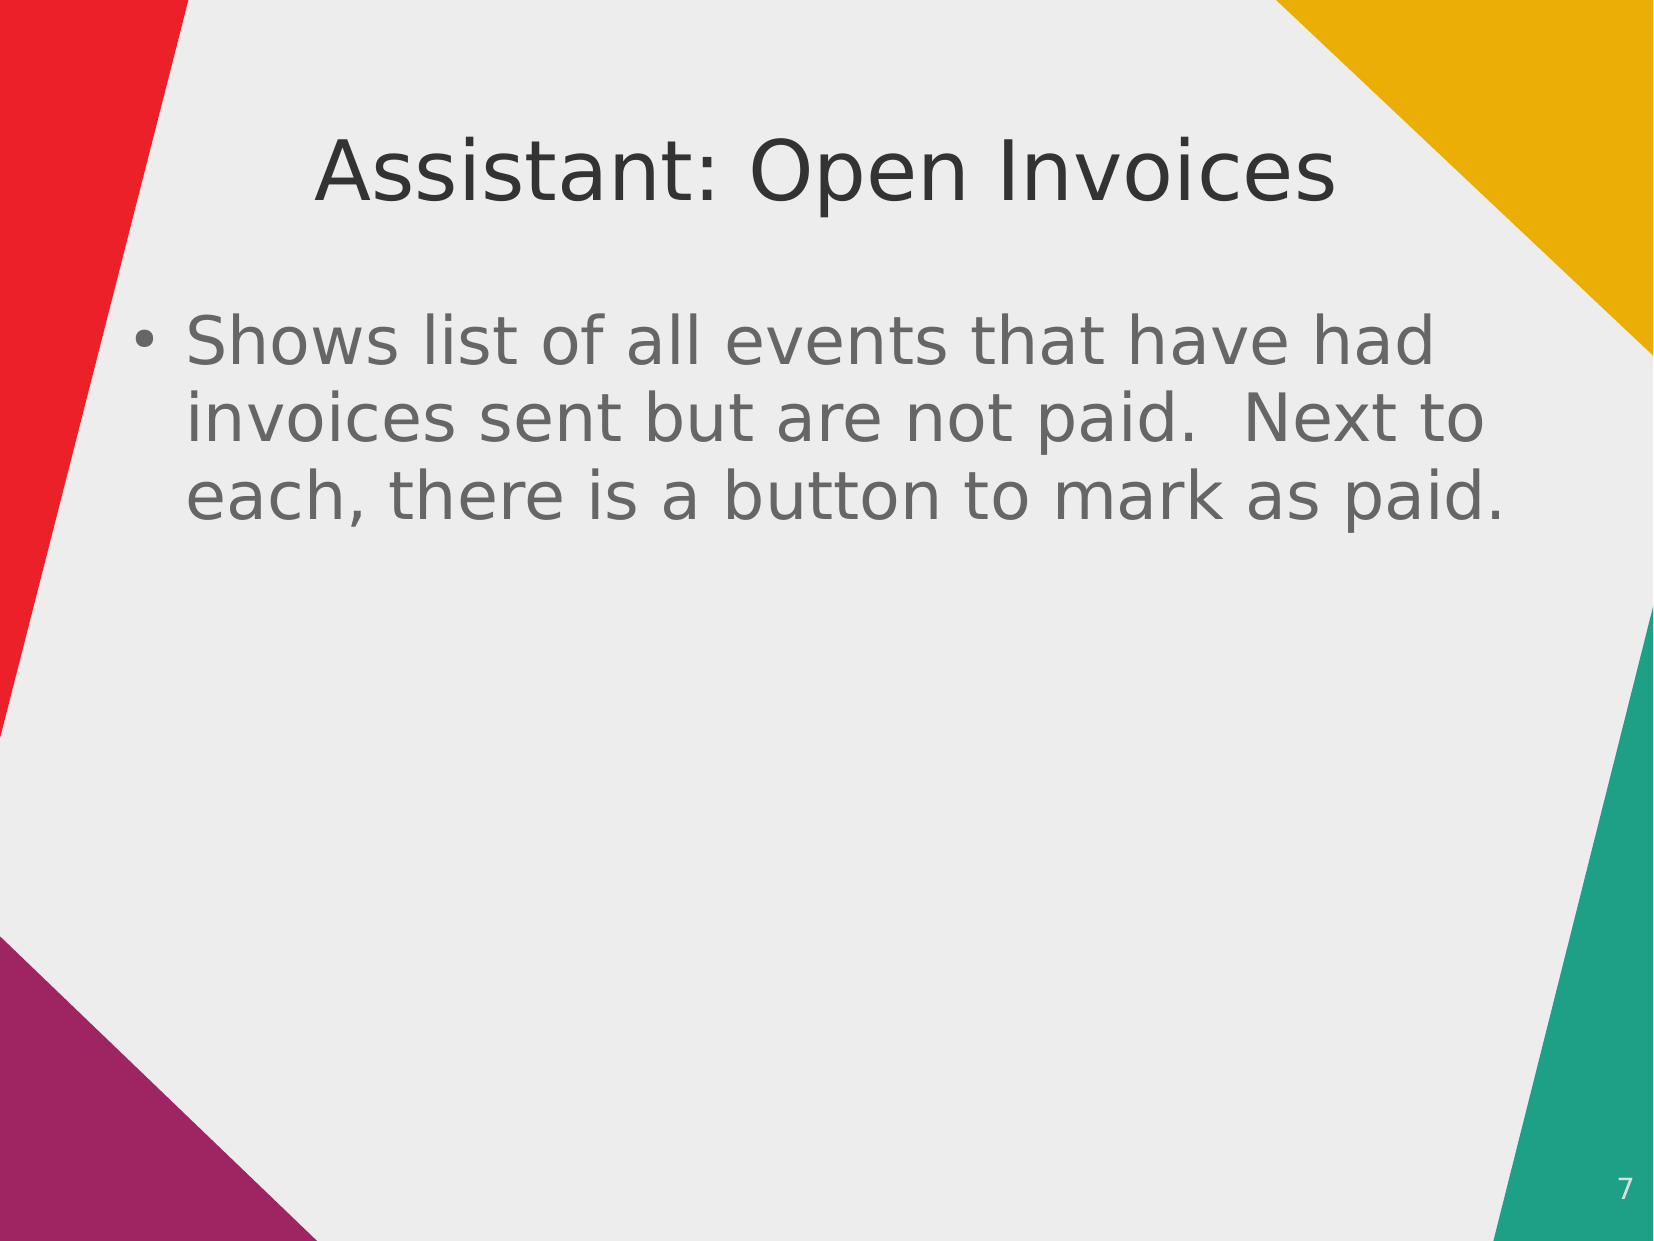

# Assistant: Open Invoices
Shows list of all events that have had invoices sent but are not paid. Next to each, there is a button to mark as paid.
7